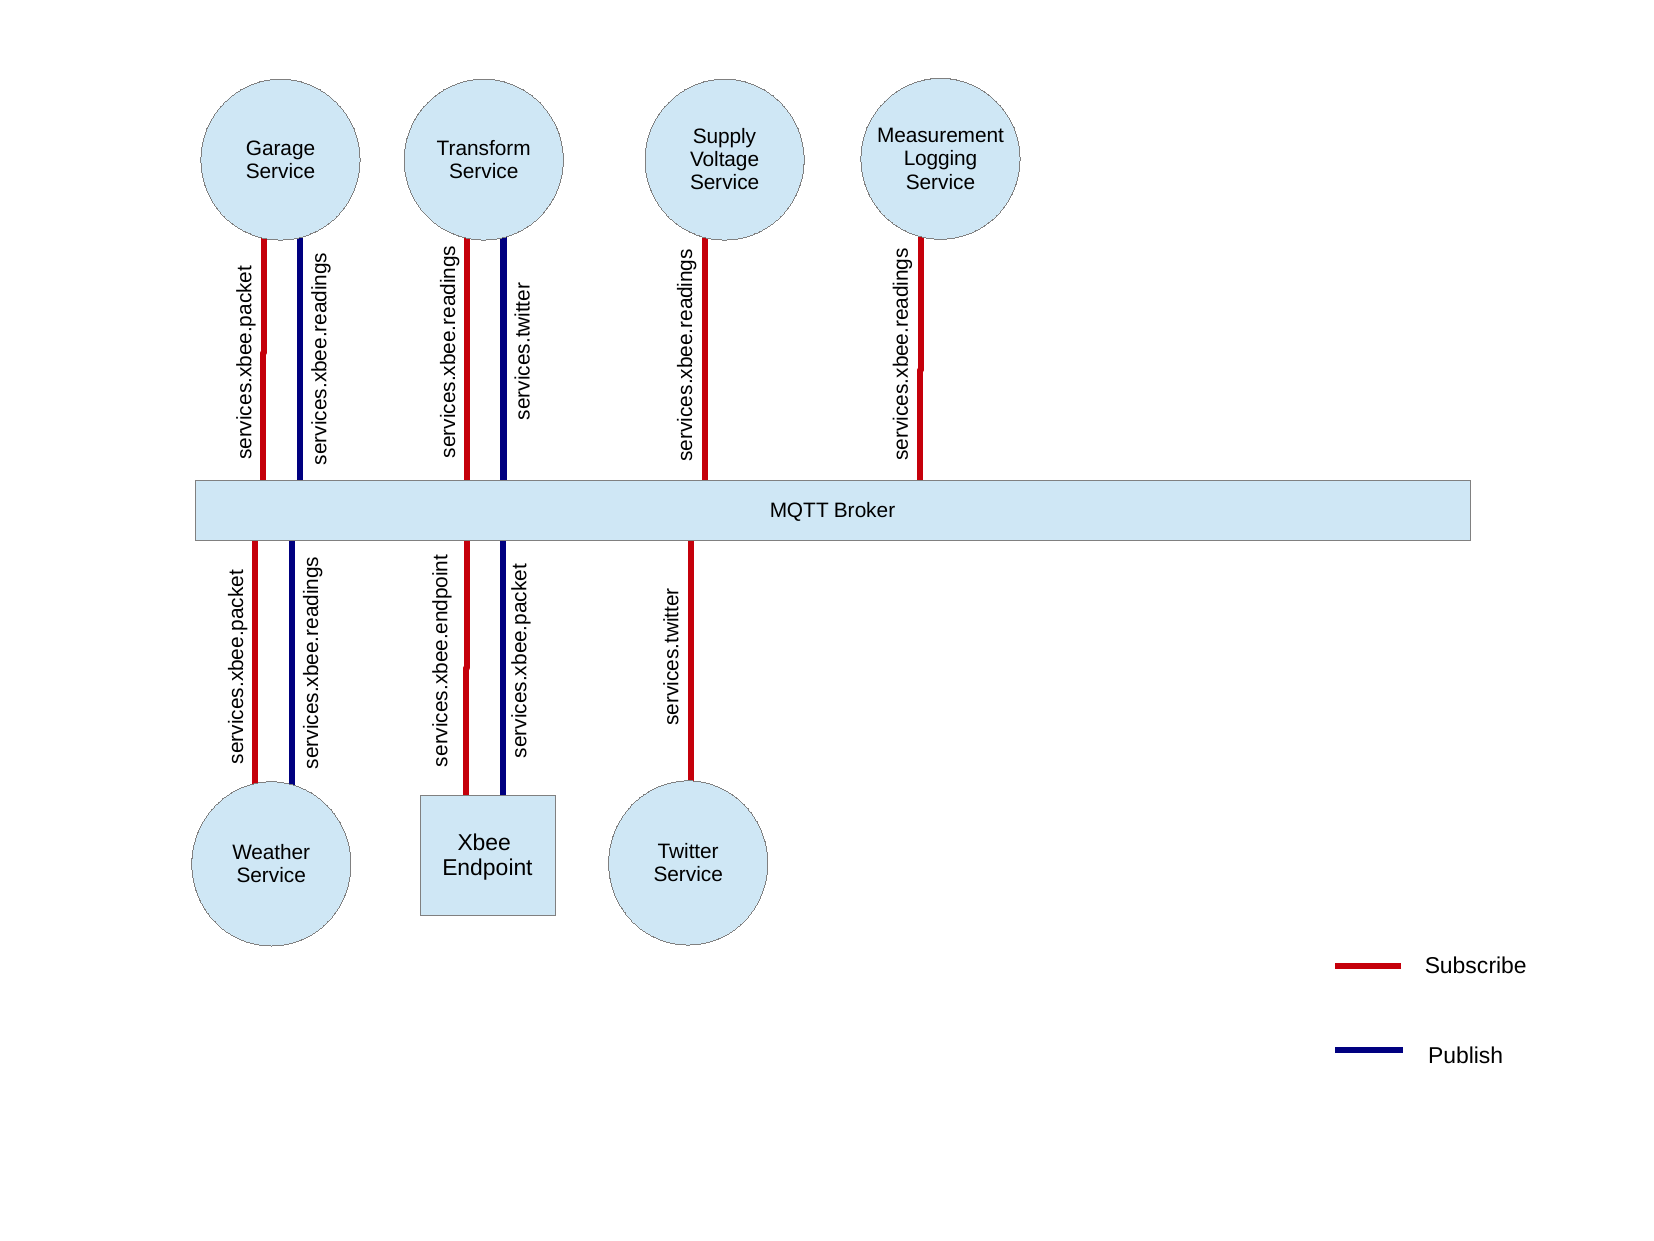

Measurement
Logging
Service
Garage
Service
Transform
Service
Supply
Voltage
Service
services.twitter
services.xbee.readings
services.xbee.readings
services.xbee.readings
services.xbee.readings
services.xbee.packet
MQTT Broker
services.twitter
services.xbee.endpoint
services.xbee.packet
services.xbee.readings
services.xbee.packet
Twitter
Service
Weather
Service
Xbee
Endpoint
Subscribe
Publish